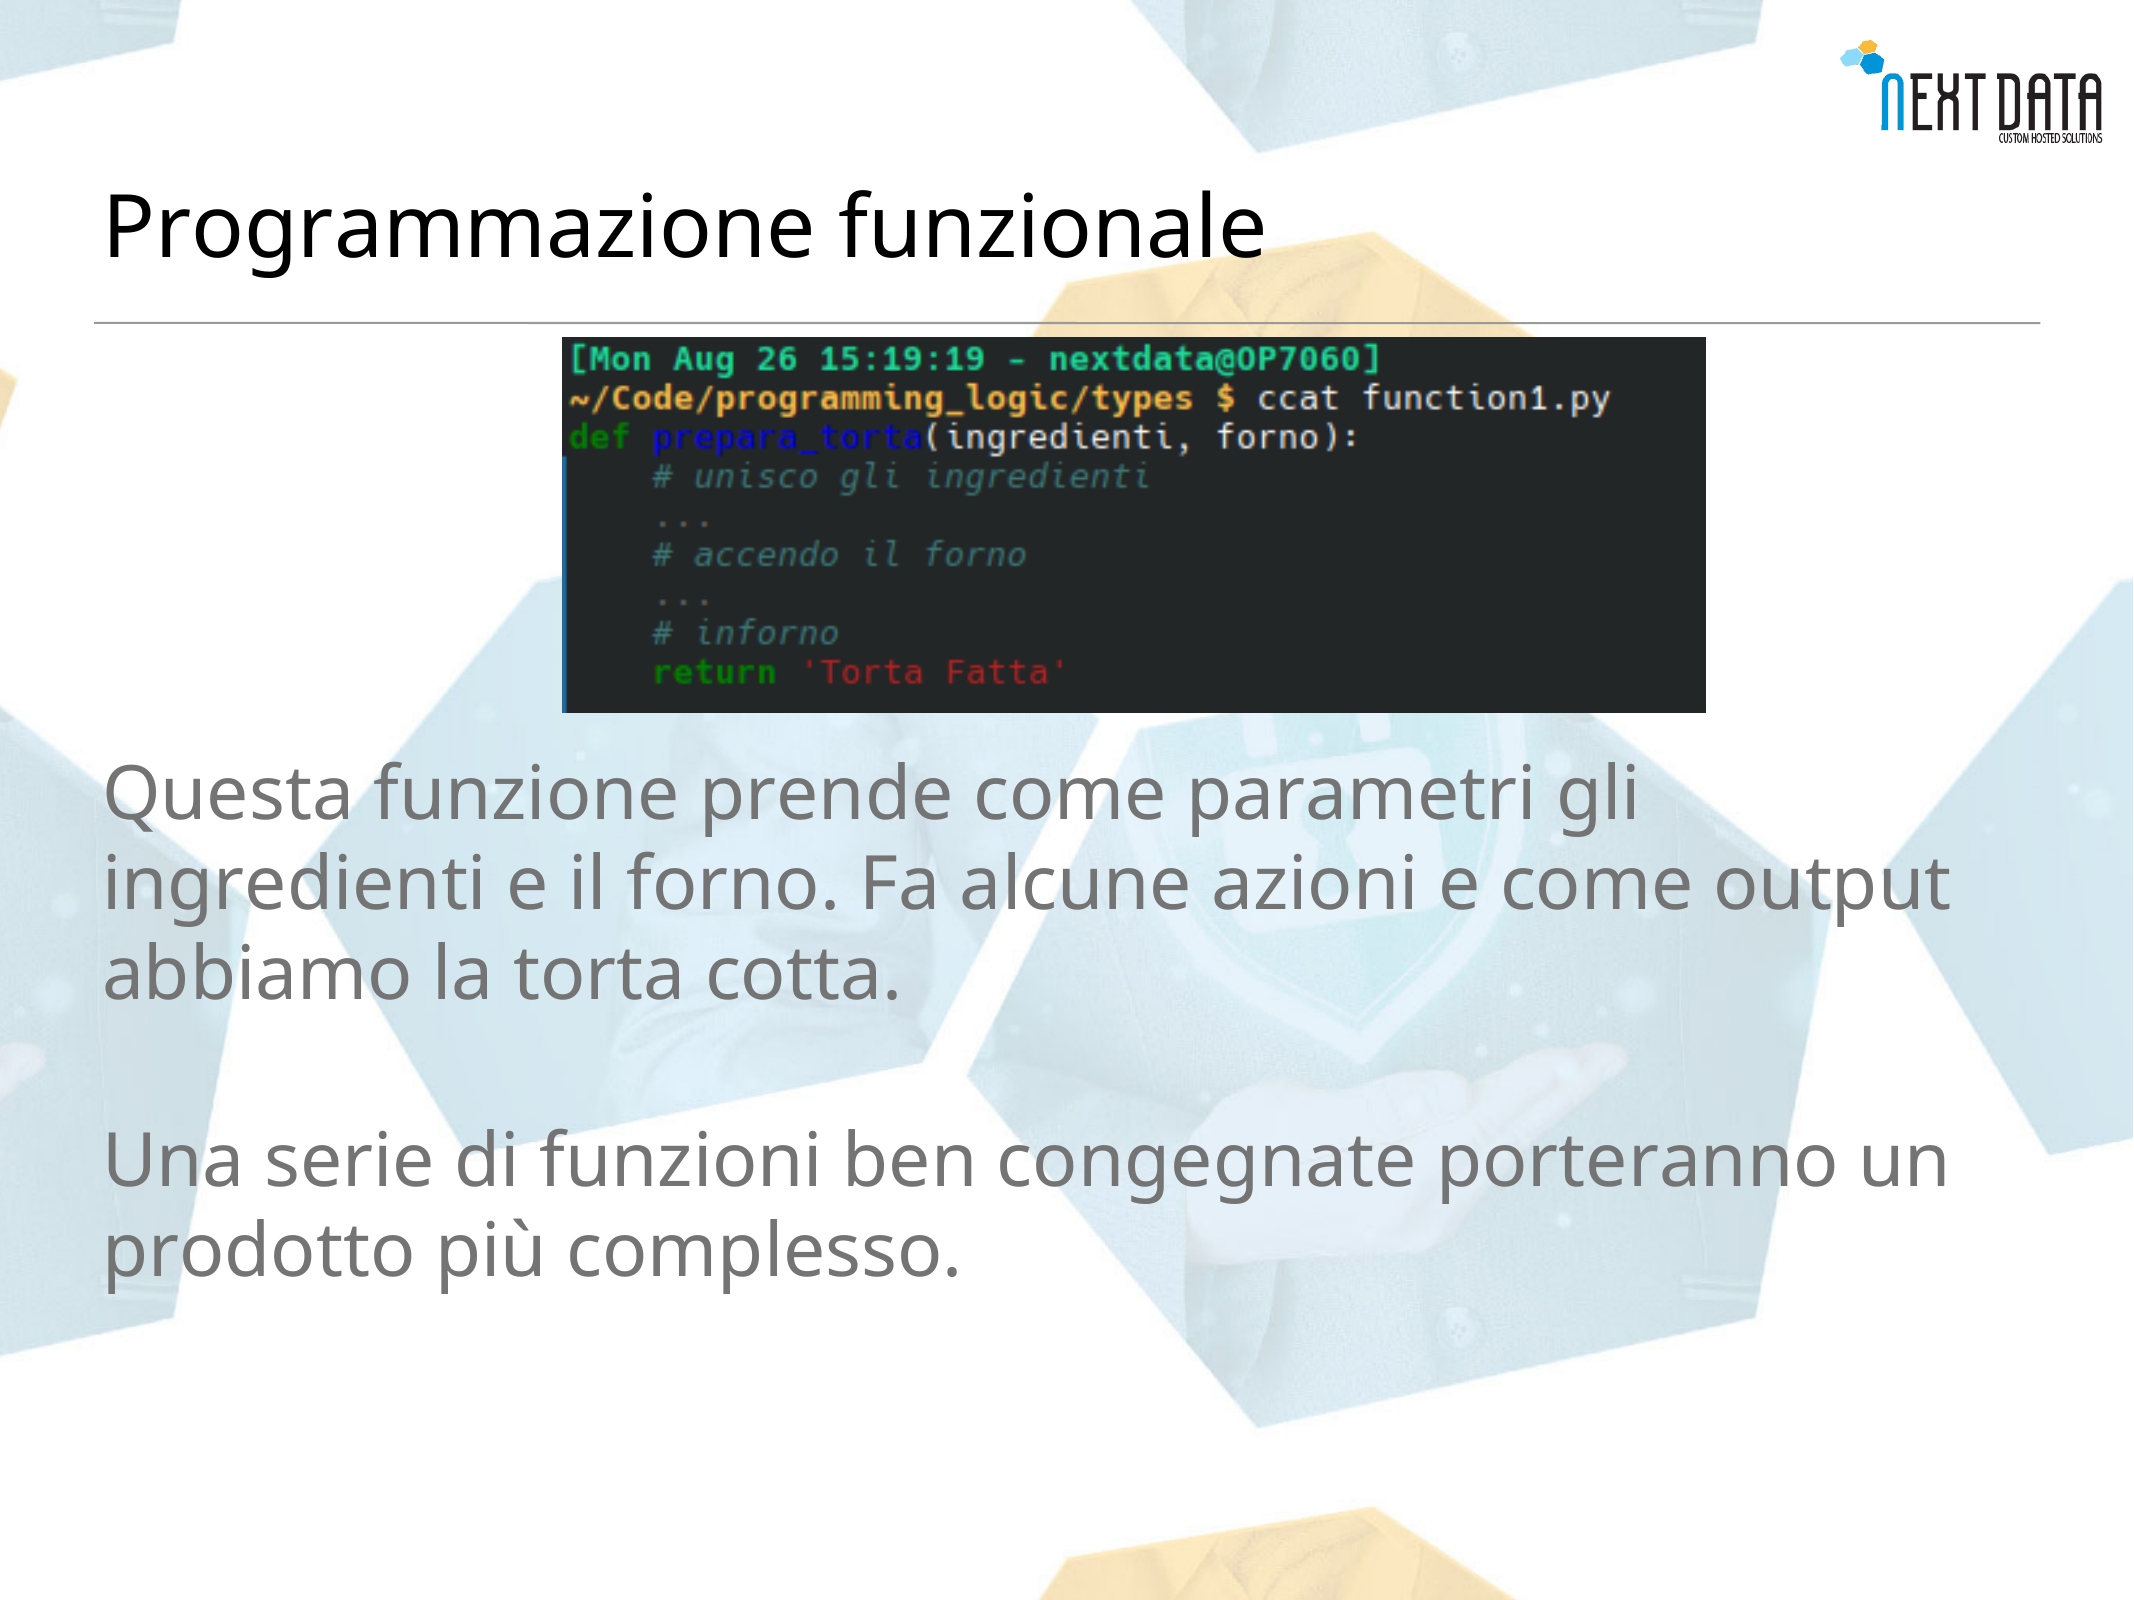

Programmazione funzionale
Questa funzione prende come parametri gli ingredienti e il forno. Fa alcune azioni e come output abbiamo la torta cotta.
Una serie di funzioni ben congegnate porteranno un prodotto più complesso.